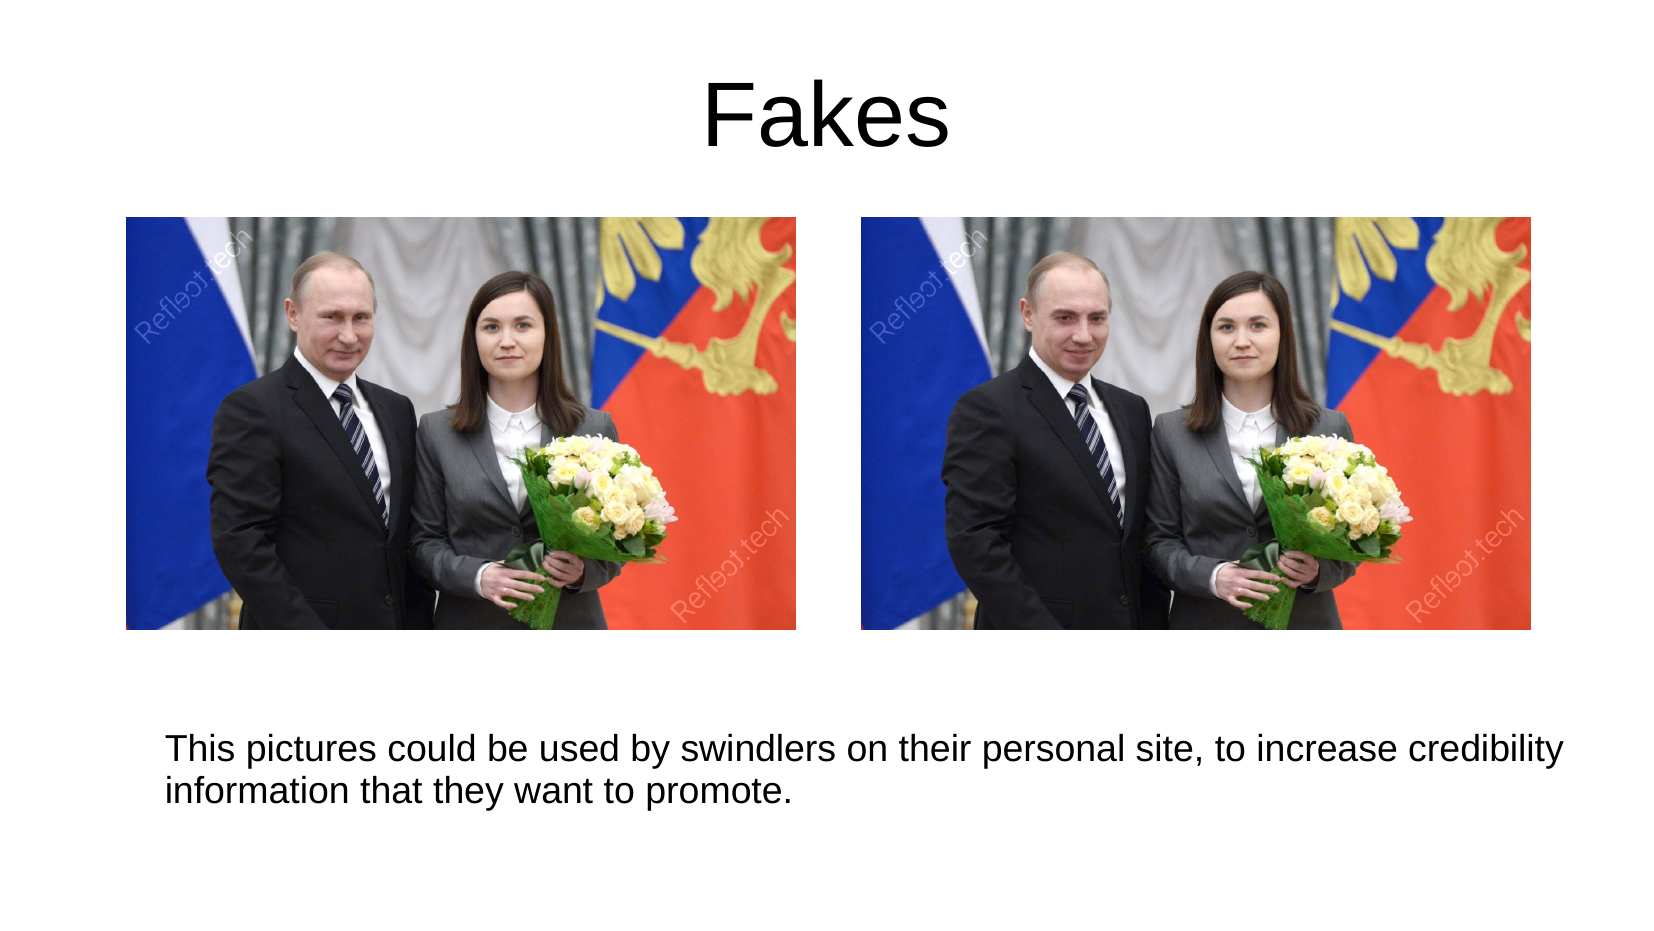

# Fakes
This pictures could be used by swindlers on their personal site, to increase credibility
information that they want to promote.